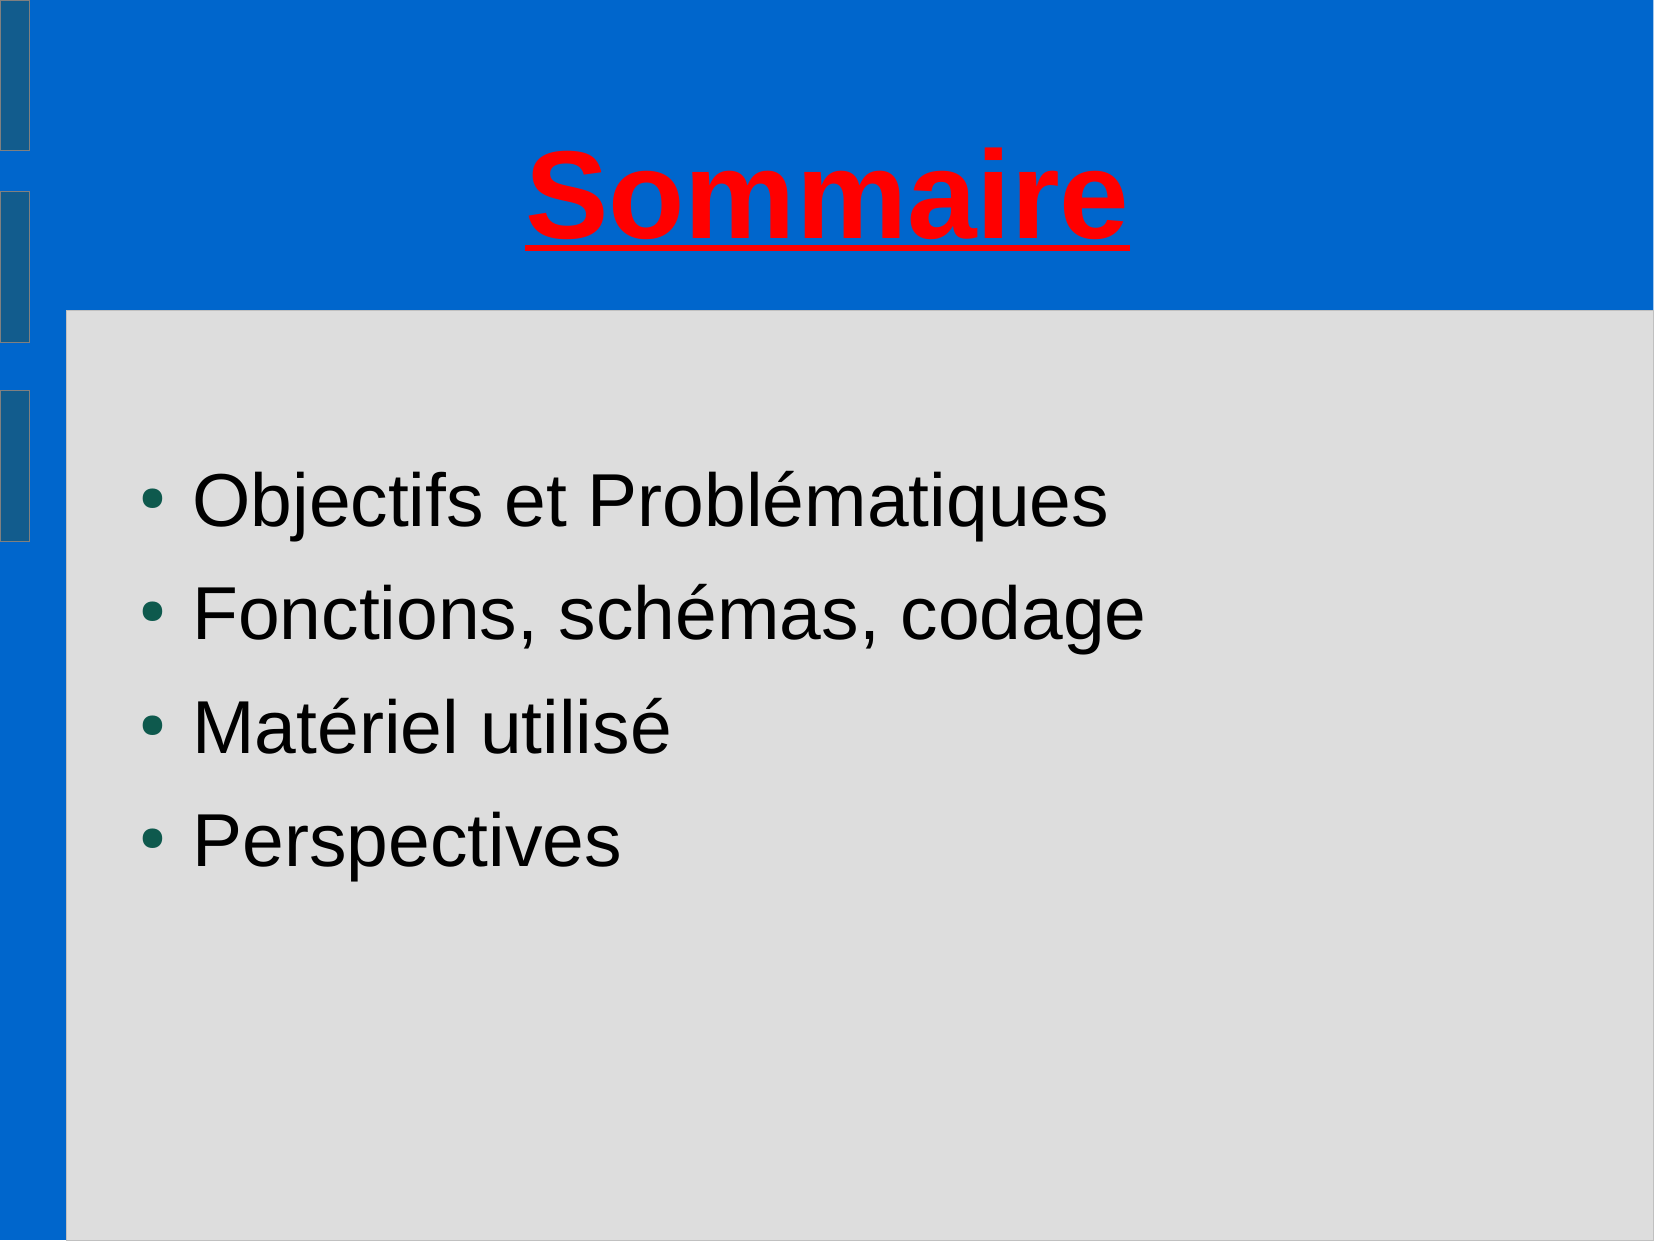

# Sommaire
Objectifs et Problématiques
Fonctions, schémas, codage
Matériel utilisé
Perspectives